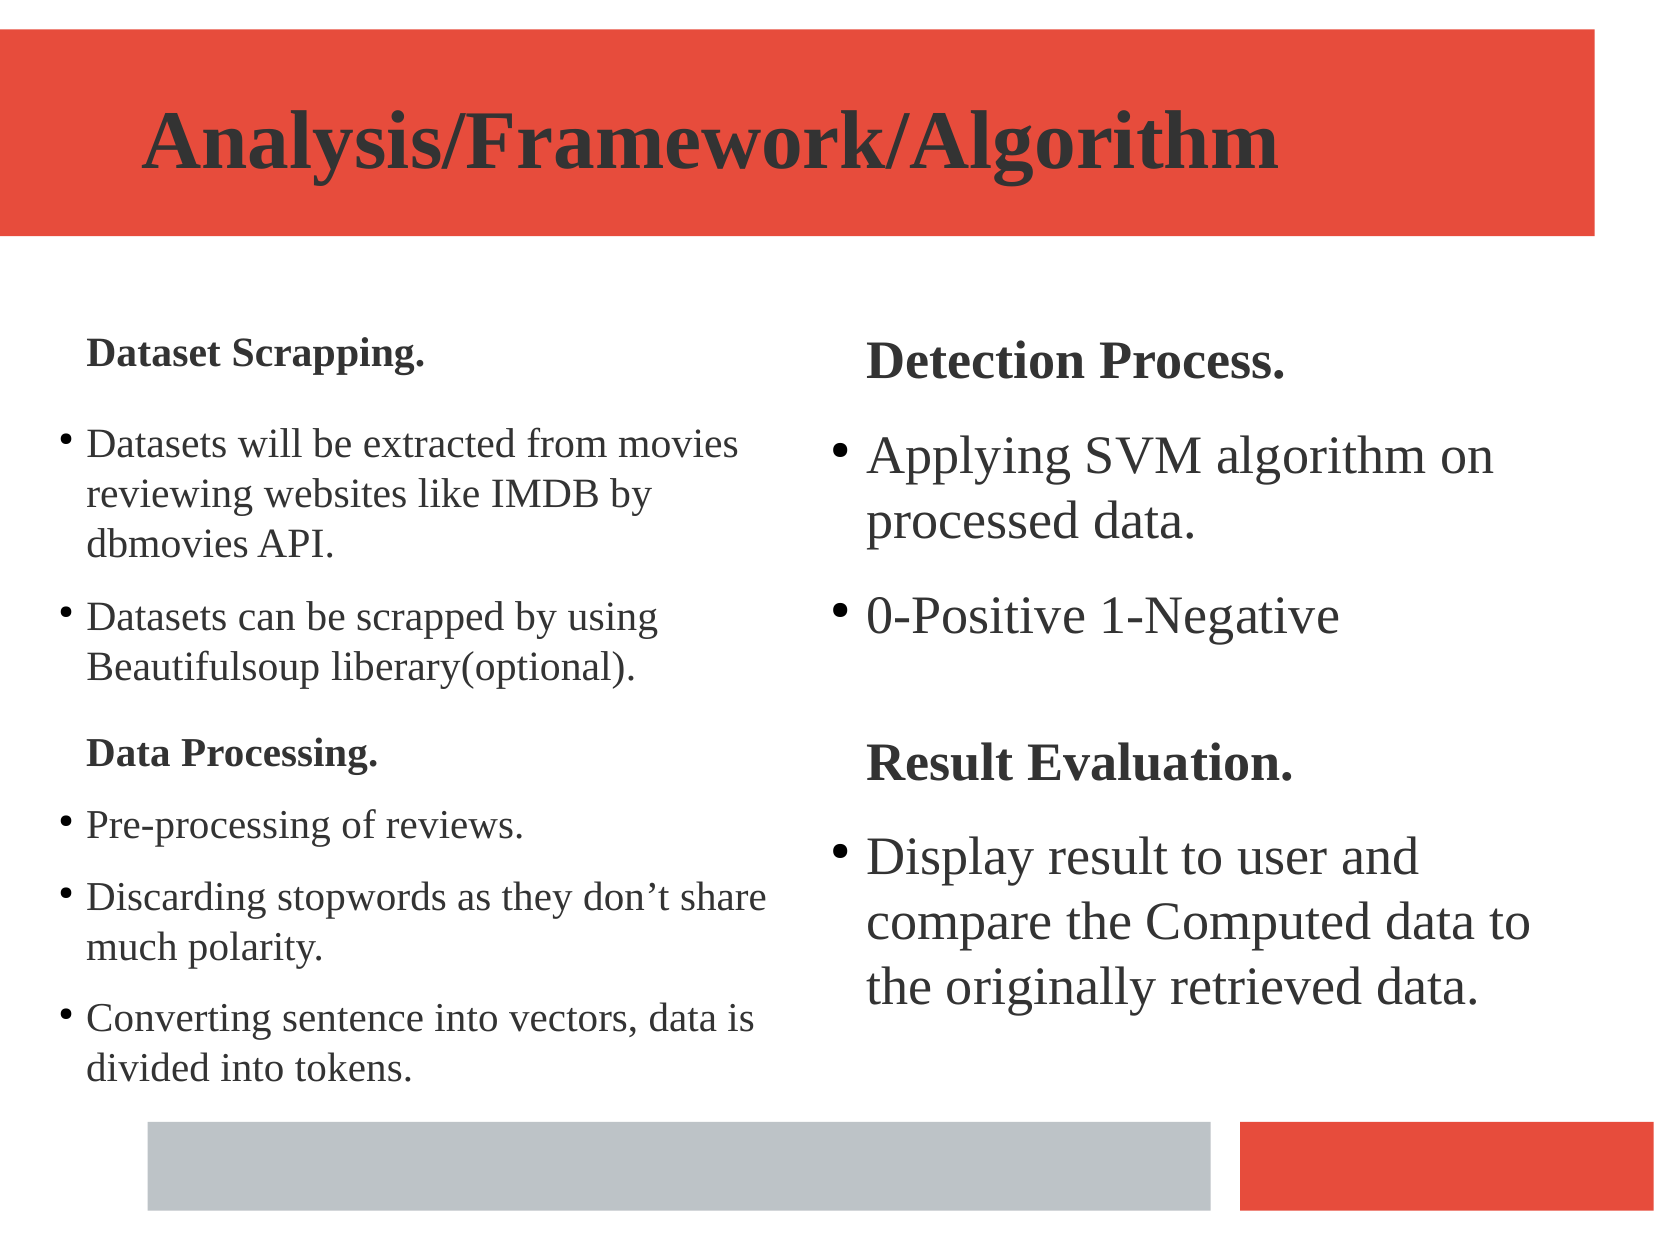

Analysis/Framework/Algorithm
# Dataset Scrapping.
Datasets will be extracted from movies reviewing websites like IMDB by dbmovies API.
Datasets can be scrapped by using Beautifulsoup liberary(optional).
Detection Process.
Applying SVM algorithm on processed data.
0-Positive 1-Negative
Data Processing.
Pre-processing of reviews.
Discarding stopwords as they don’t share much polarity.
Converting sentence into vectors, data is divided into tokens.
Result Evaluation.
Display result to user and compare the Computed data to the originally retrieved data.